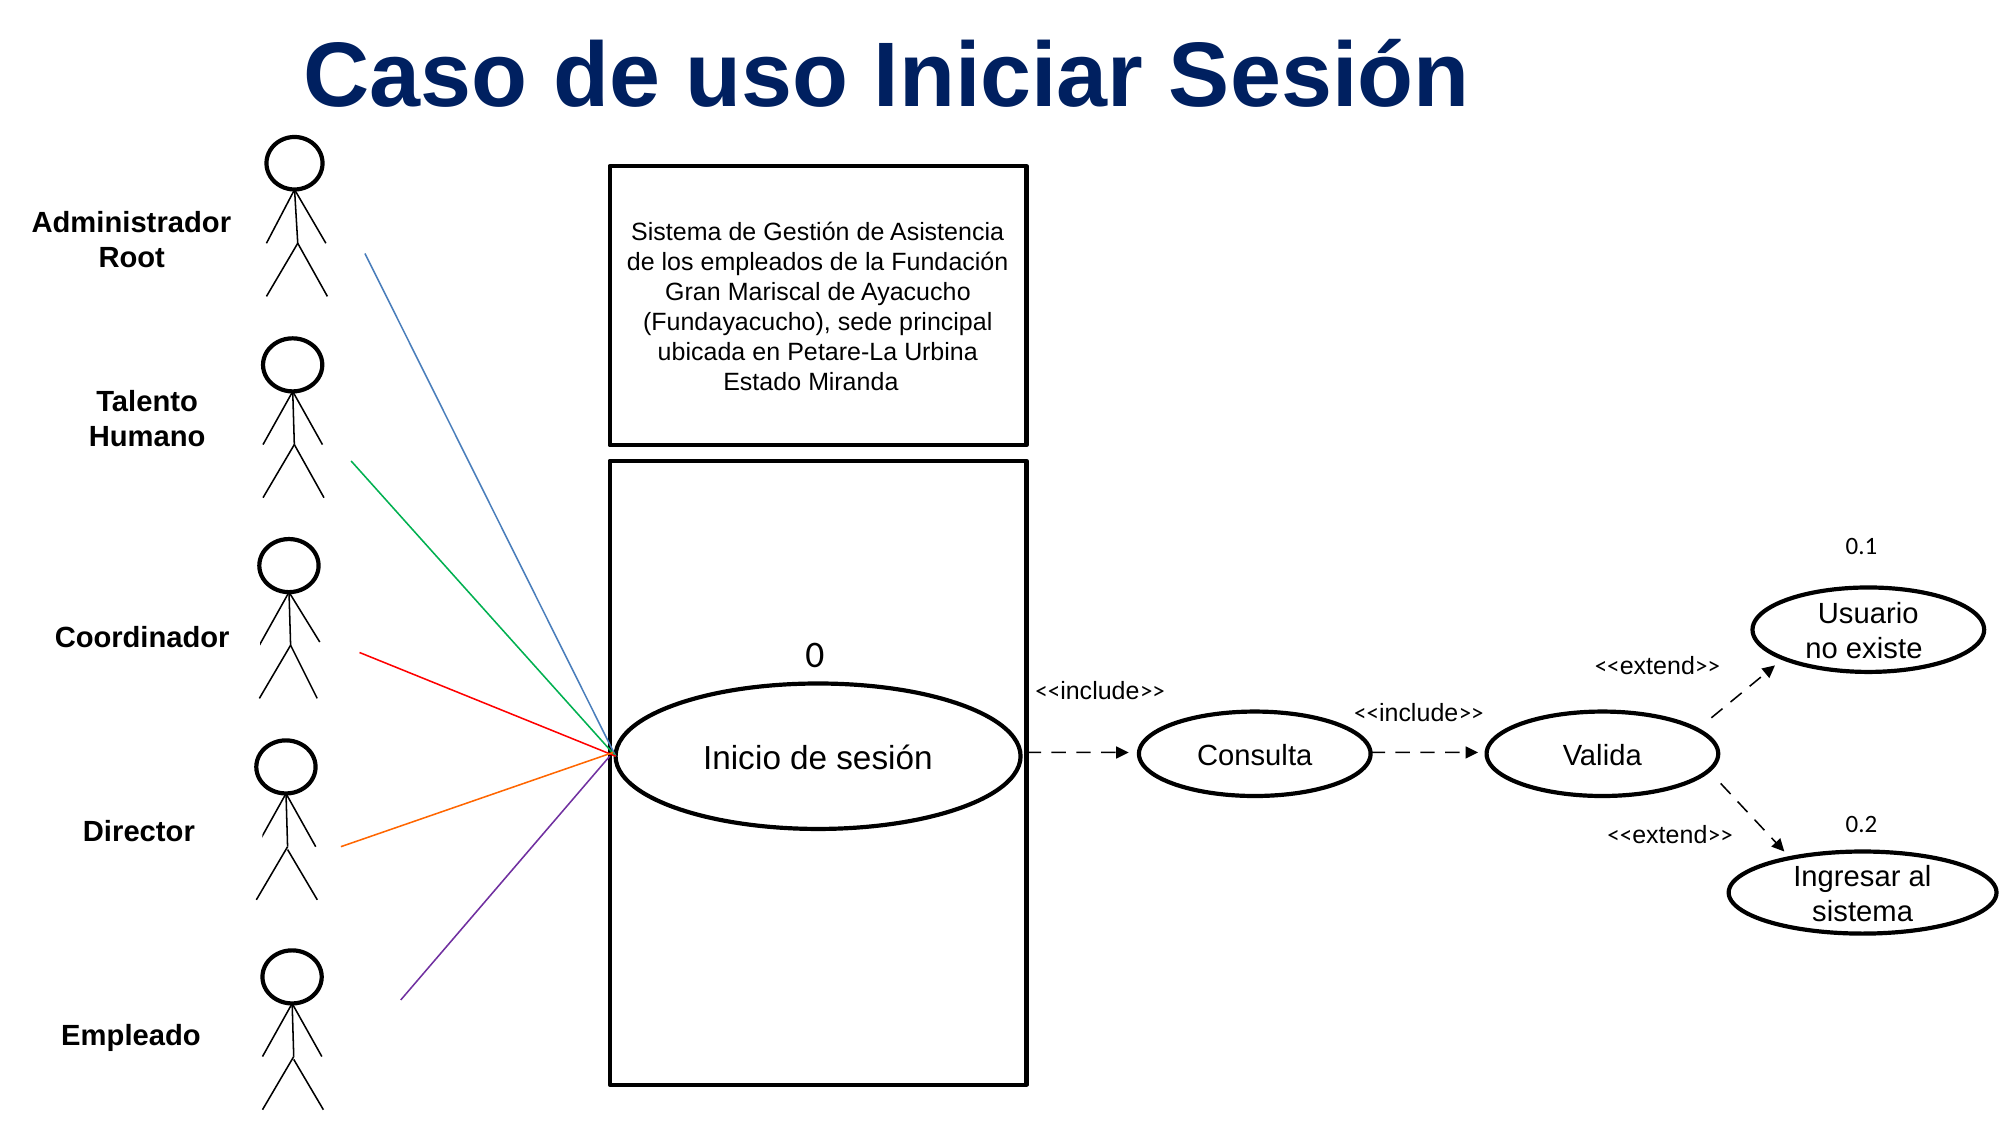

Caso de uso Iniciar Sesión
Sistema de Gestión de Asistencia de los empleados de la Fundación Gran Mariscal de Ayacucho (Fundayacucho), sede principal ubicada en Petare-La Urbina Estado Miranda
Administrador Root
Talento Humano
0.1
Usuario no existe
Coordinador
0
<<extend>>
<<include>>
Inicio de sesión
<<include>>
Consulta
Valida
0.2
Director
<<extend>>
Ingresar al sistema
Empleado